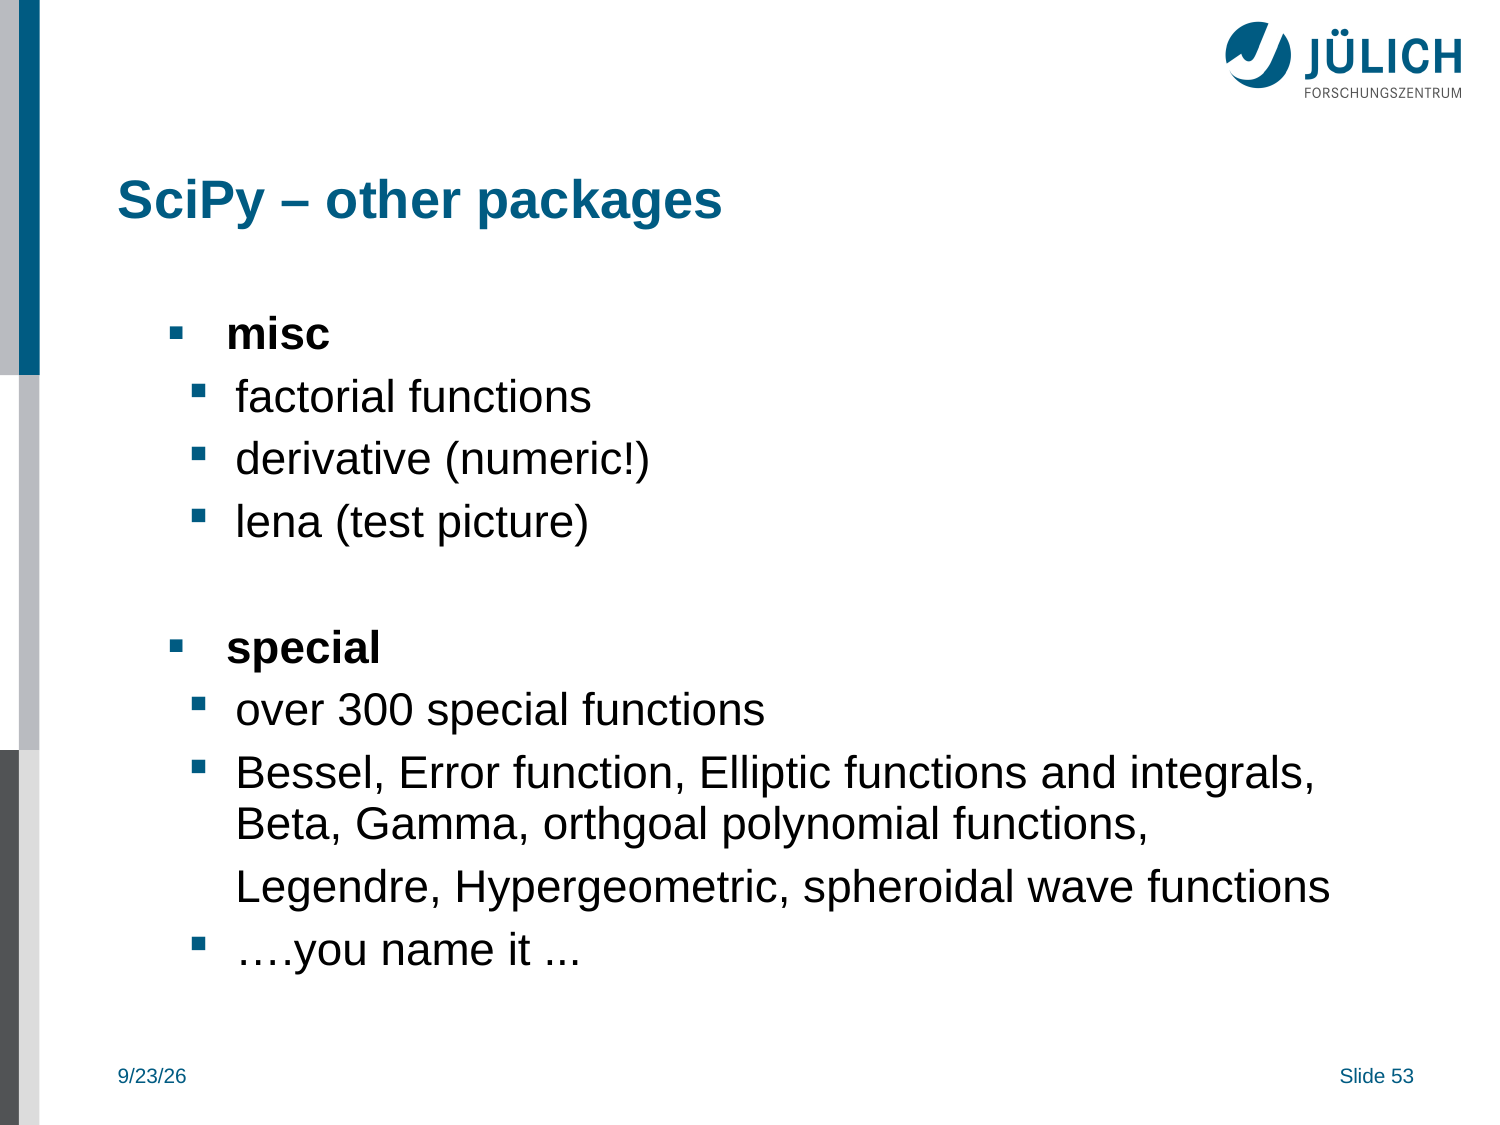

# SciPy – other packages
misc
factorial functions
derivative (numeric!)
lena (test picture)
special
over 300 special functions
Bessel, Error function, Elliptic functions and integrals, Beta, Gamma, orthgoal polynomial functions,
Legendre, Hypergeometric, spheroidal wave functions
….you name it ...